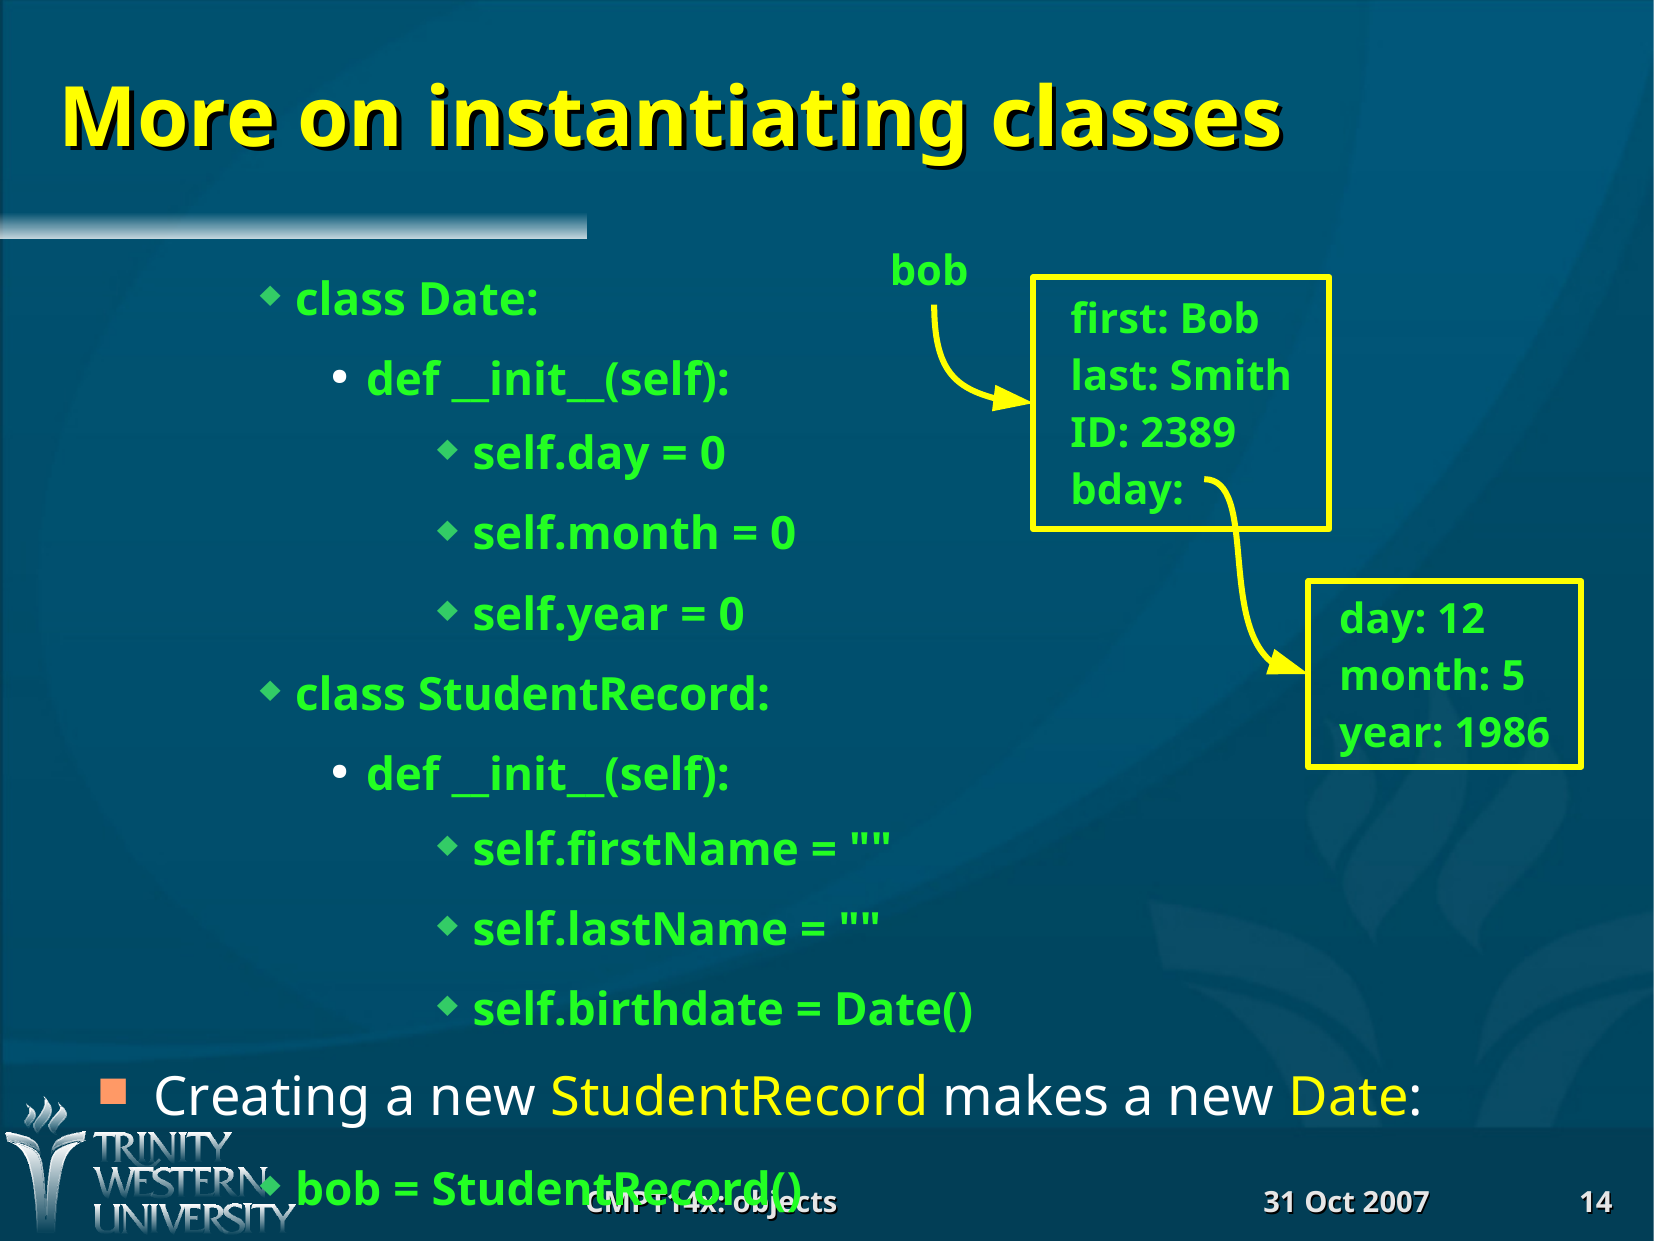

# More on instantiating classes
bob
class Date:
def __init__(self):
self.day = 0
self.month = 0
self.year = 0
class StudentRecord:
def __init__(self):
self.firstName = ""
self.lastName = ""
self.birthdate = Date()
Creating a new StudentRecord makes a new Date:
bob = StudentRecord()
bob.birthdate.year = 1986
first: Bob
last: Smith
ID: 2389
bday:
day: 12
month: 5
year: 1986
CMPT14x: objects
31 Oct 2007
14